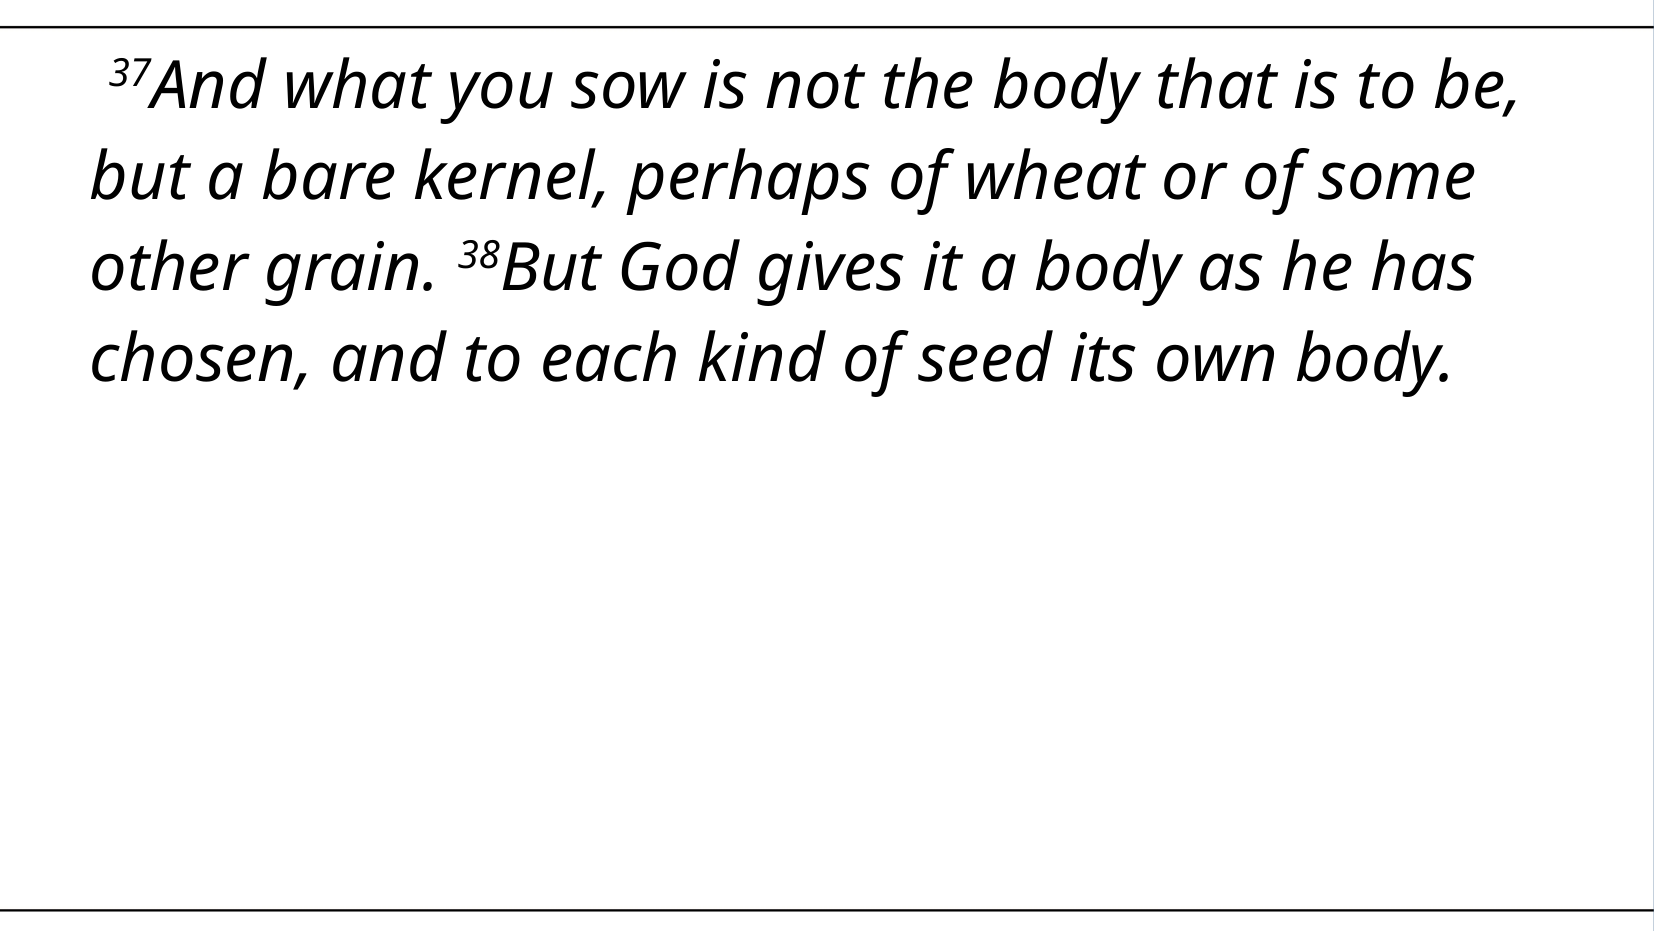

37And what you sow is not the body that is to be, but a bare kernel, perhaps of wheat or of some other grain. 38But God gives it a body as he has chosen, and to each kind of seed its own body.